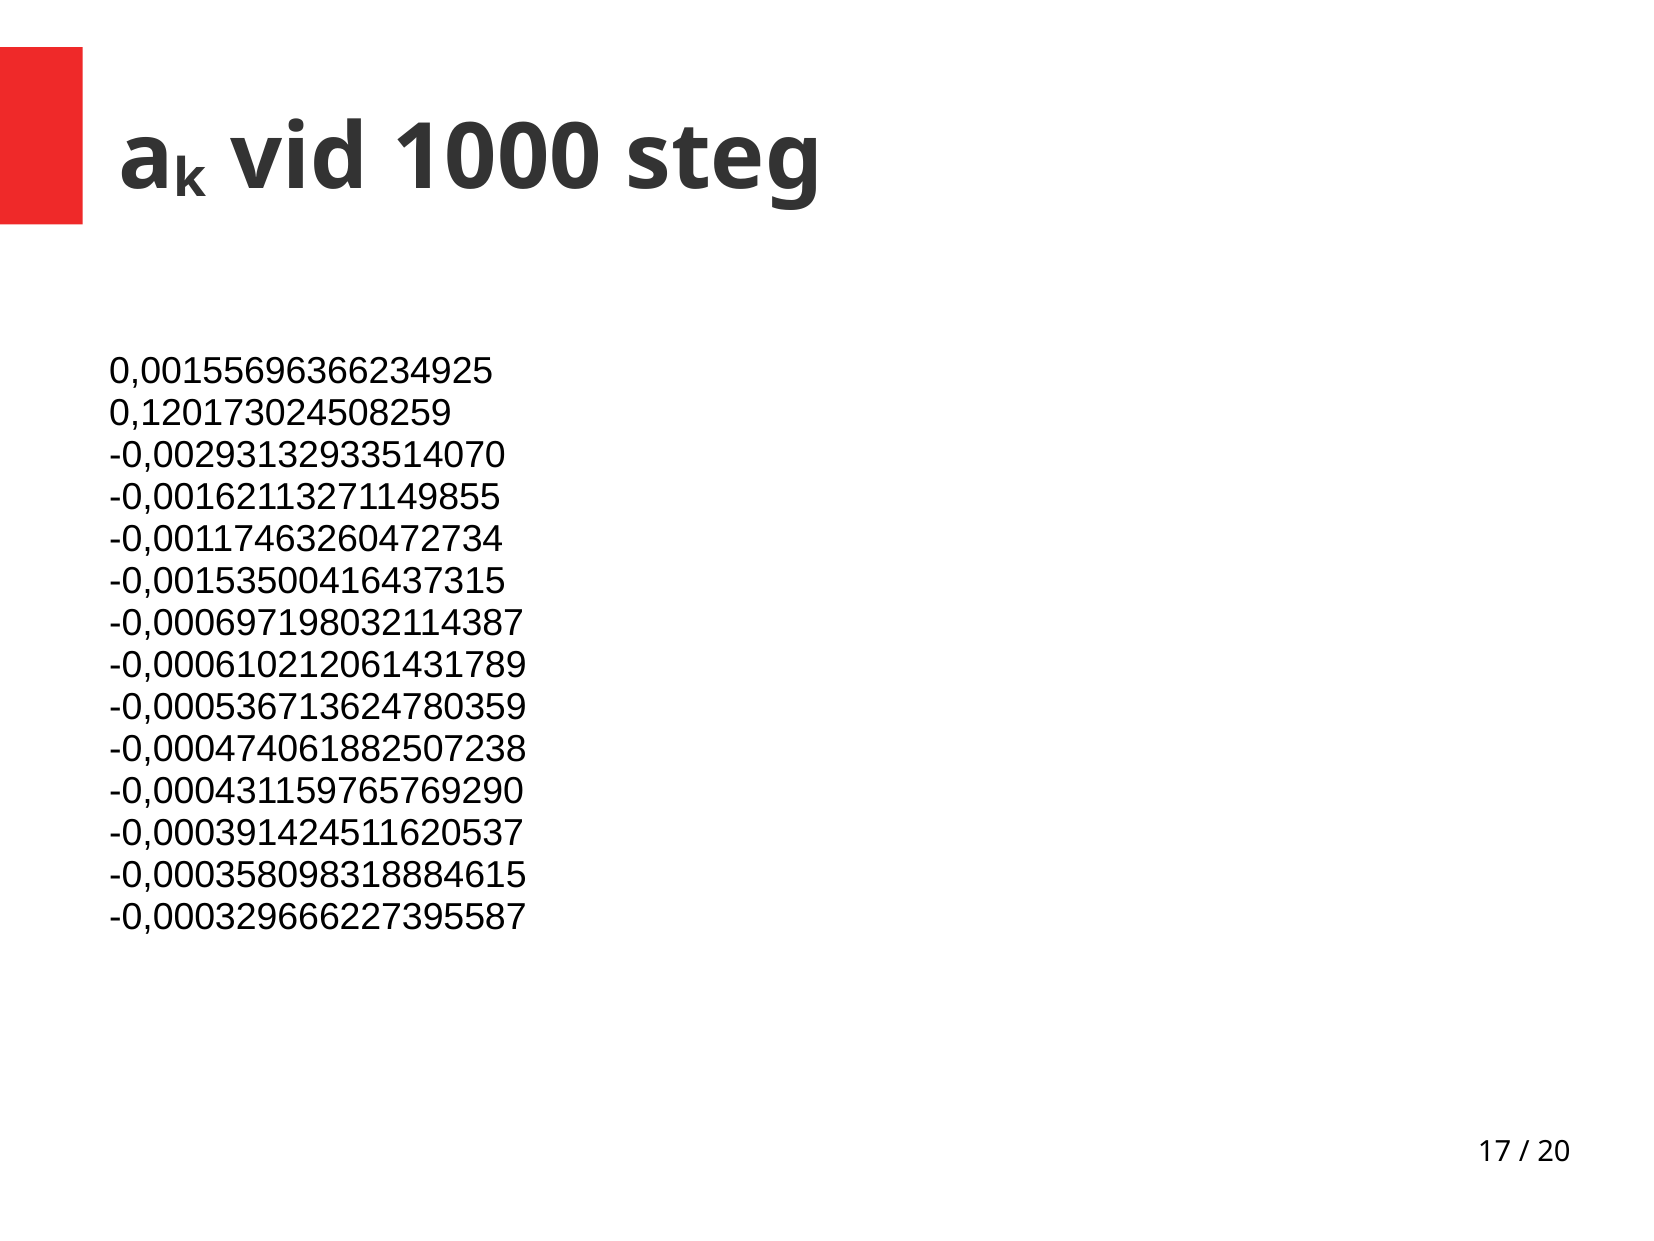

# ak vid 1000 steg
0,00155696366234925
0,120173024508259
-0,00293132933514070
-0,00162113271149855
-0,00117463260472734
-0,00153500416437315
-0,000697198032114387
-0,000610212061431789
-0,000536713624780359
-0,000474061882507238
-0,000431159765769290
-0,000391424511620537
-0,000358098318884615
-0,000329666227395587
17